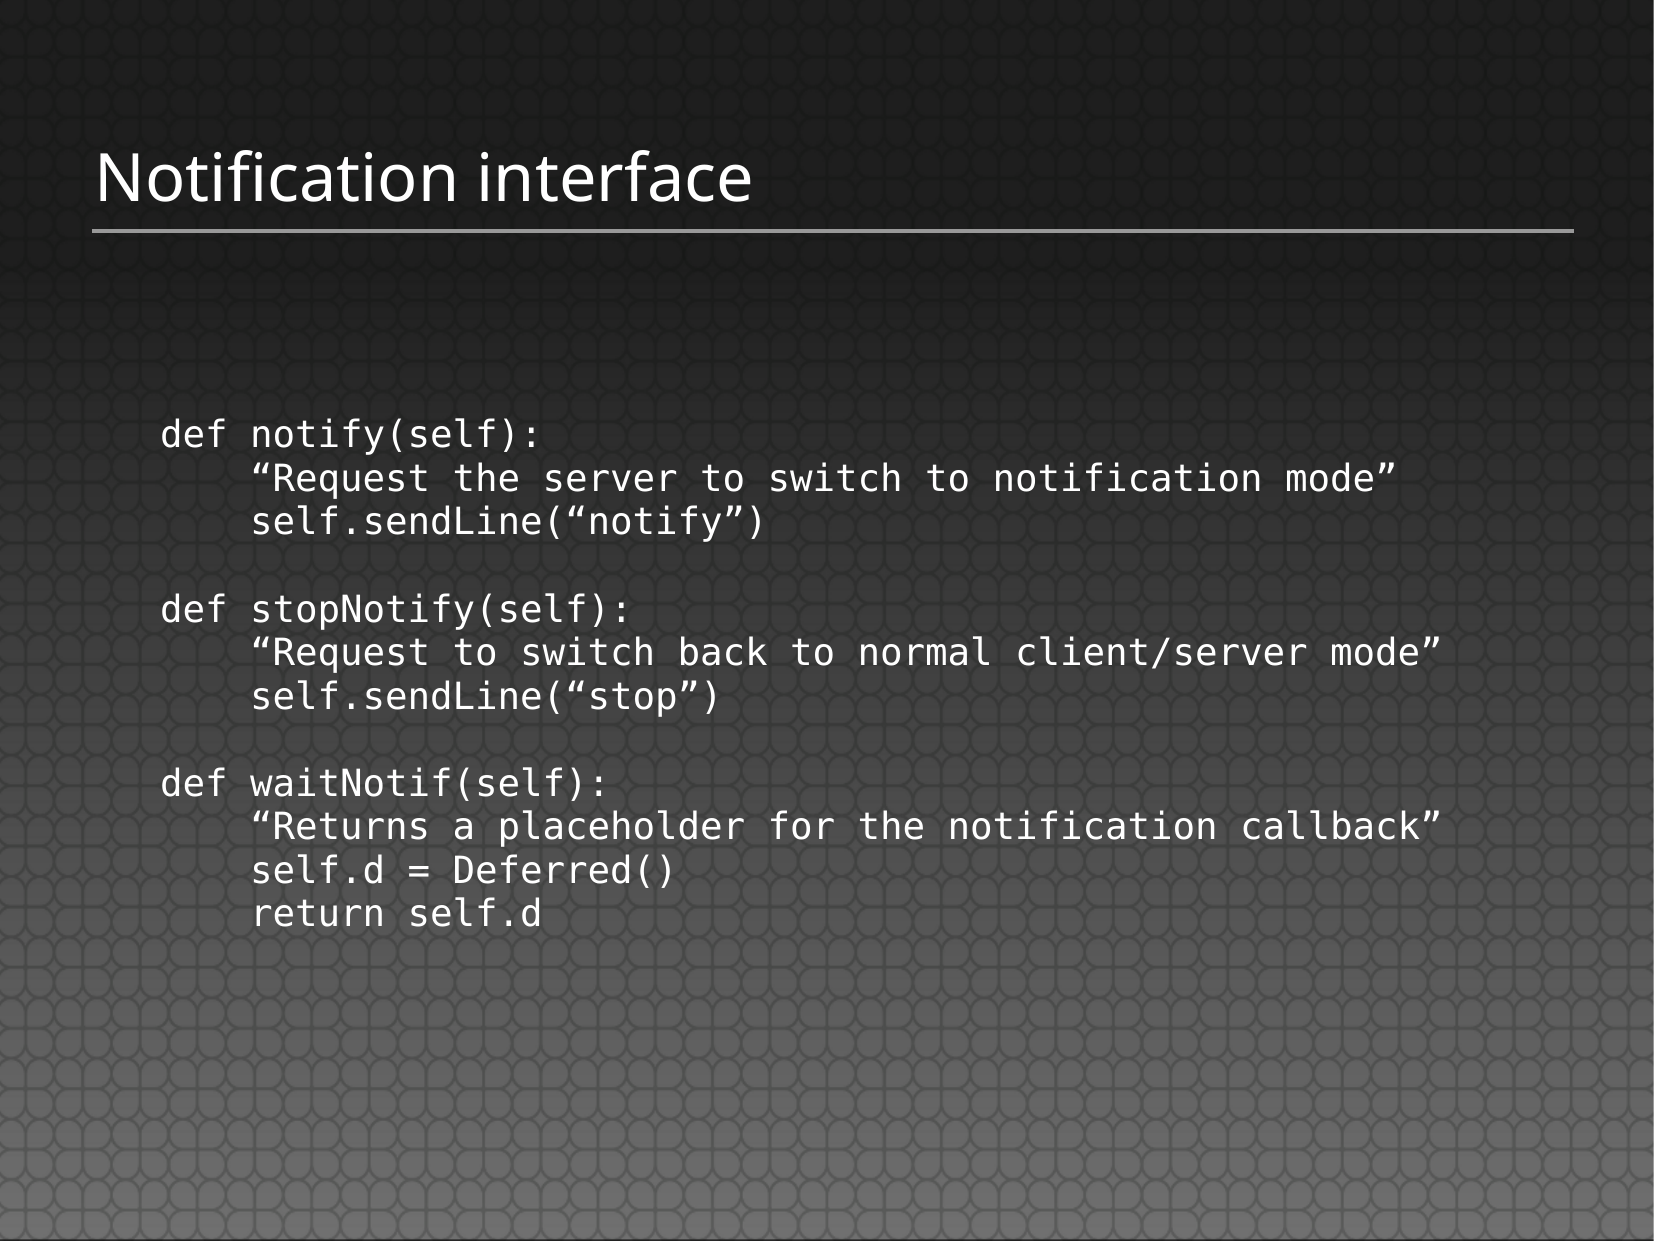

# Notification interface
 def notify(self):
 “Request the server to switch to notification mode”
 def stopNotify(self):
 “Request to switch back to normal client/server mode”
 def waitNotif(self):
 “Returns a placeholder for the notification callback”
 self.sendLine(“notify”)
 self.sendLine(“stop”)
 self.d = Deferred()
 return self.d